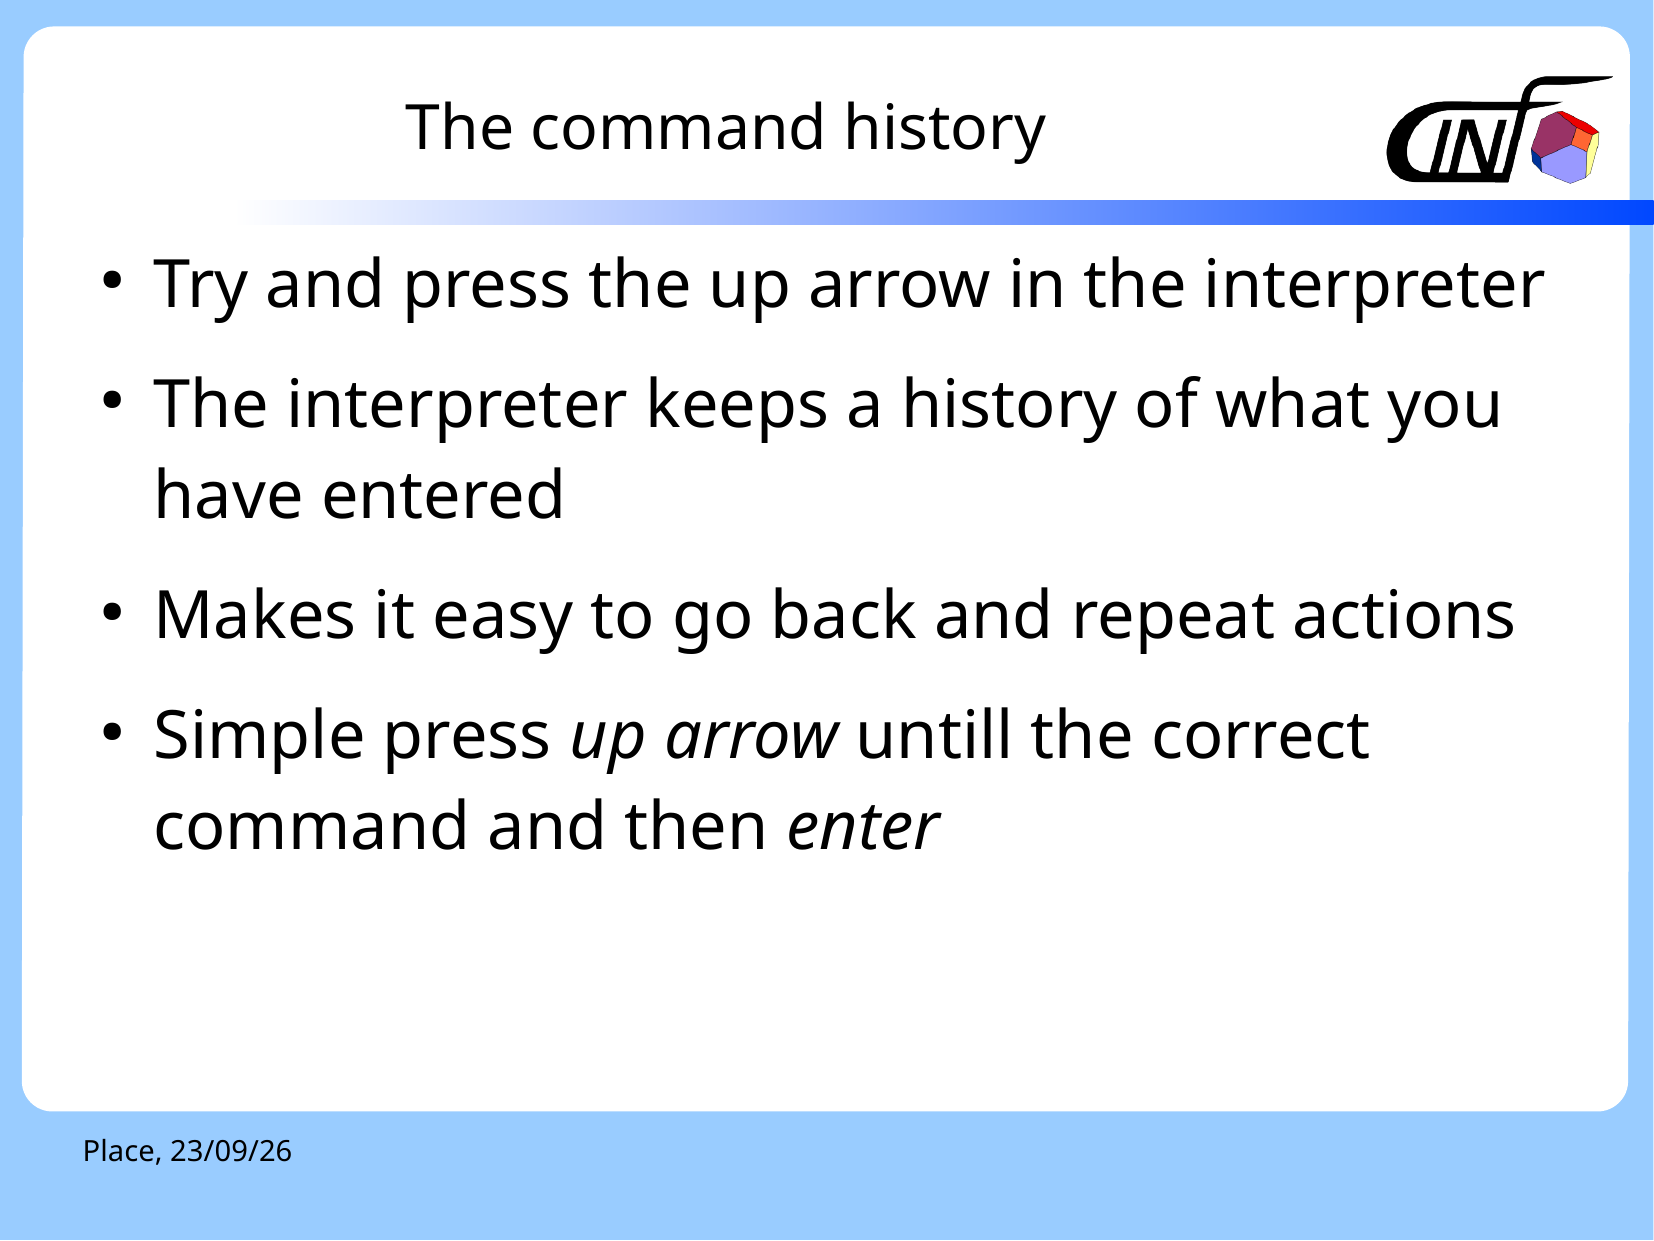

# The command history
Try and press the up arrow in the interpreter
The interpreter keeps a history of what you have entered
Makes it easy to go back and repeat actions
Simple press up arrow untill the correct command and then enter